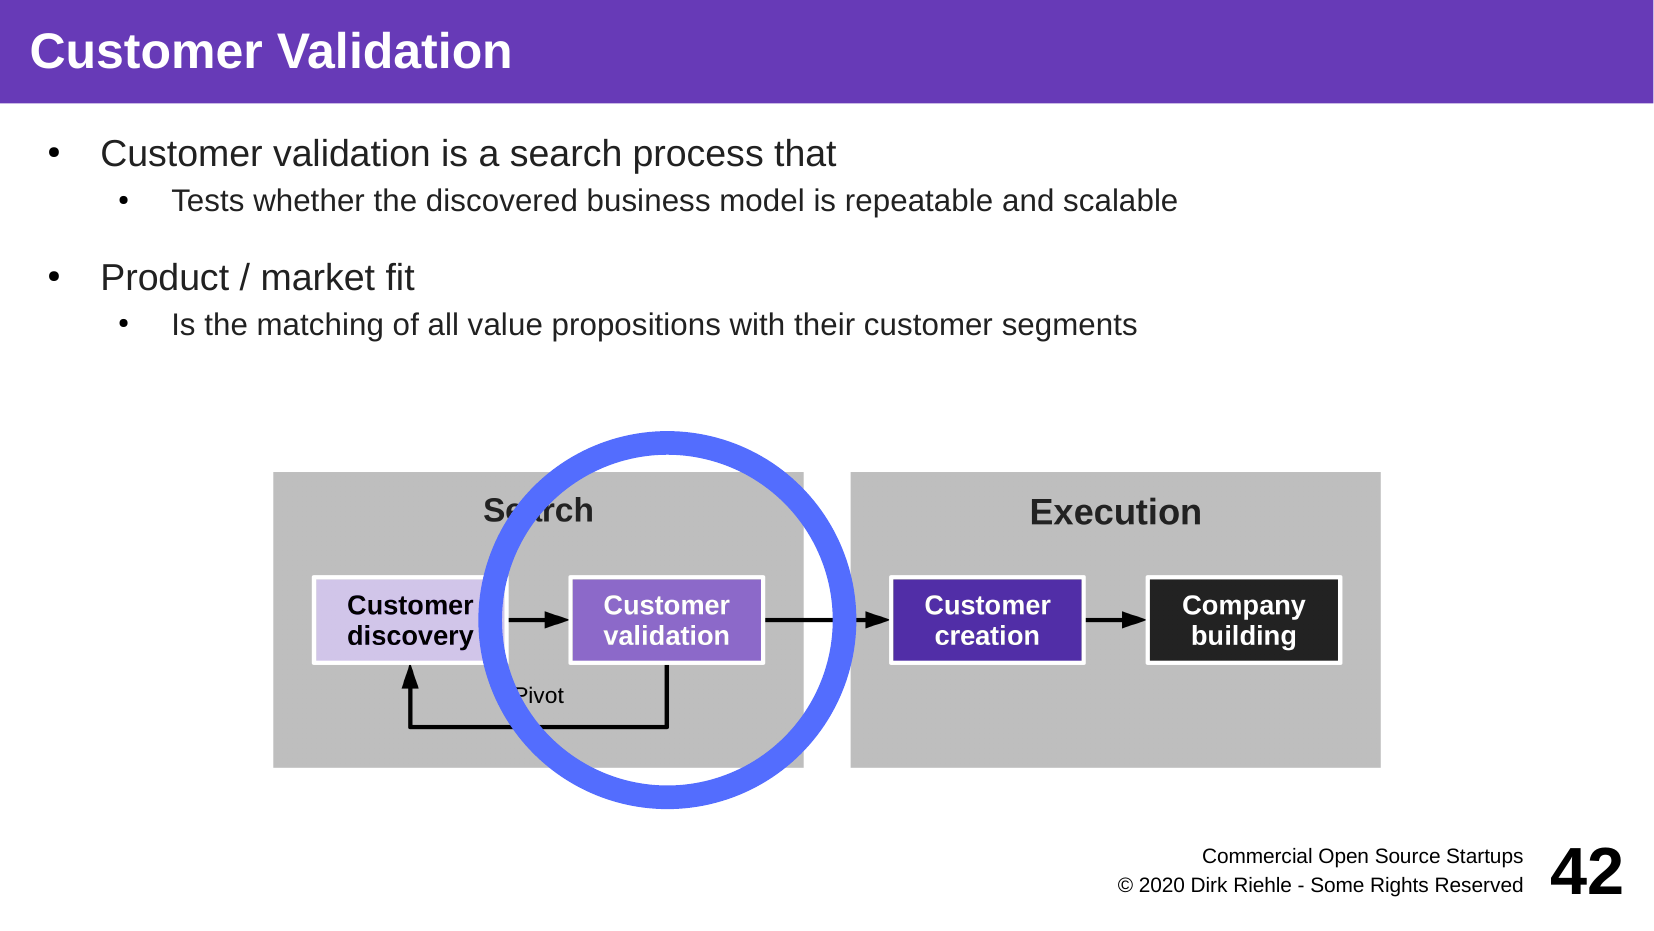

# Customer Validation
Customer validation is a search process that
Tests whether the discovered business model is repeatable and scalable
Product / market fit
Is the matching of all value propositions with their customer segments
Commercial Open Source Startups
42
© 2020 Dirk Riehle - Some Rights Reserved